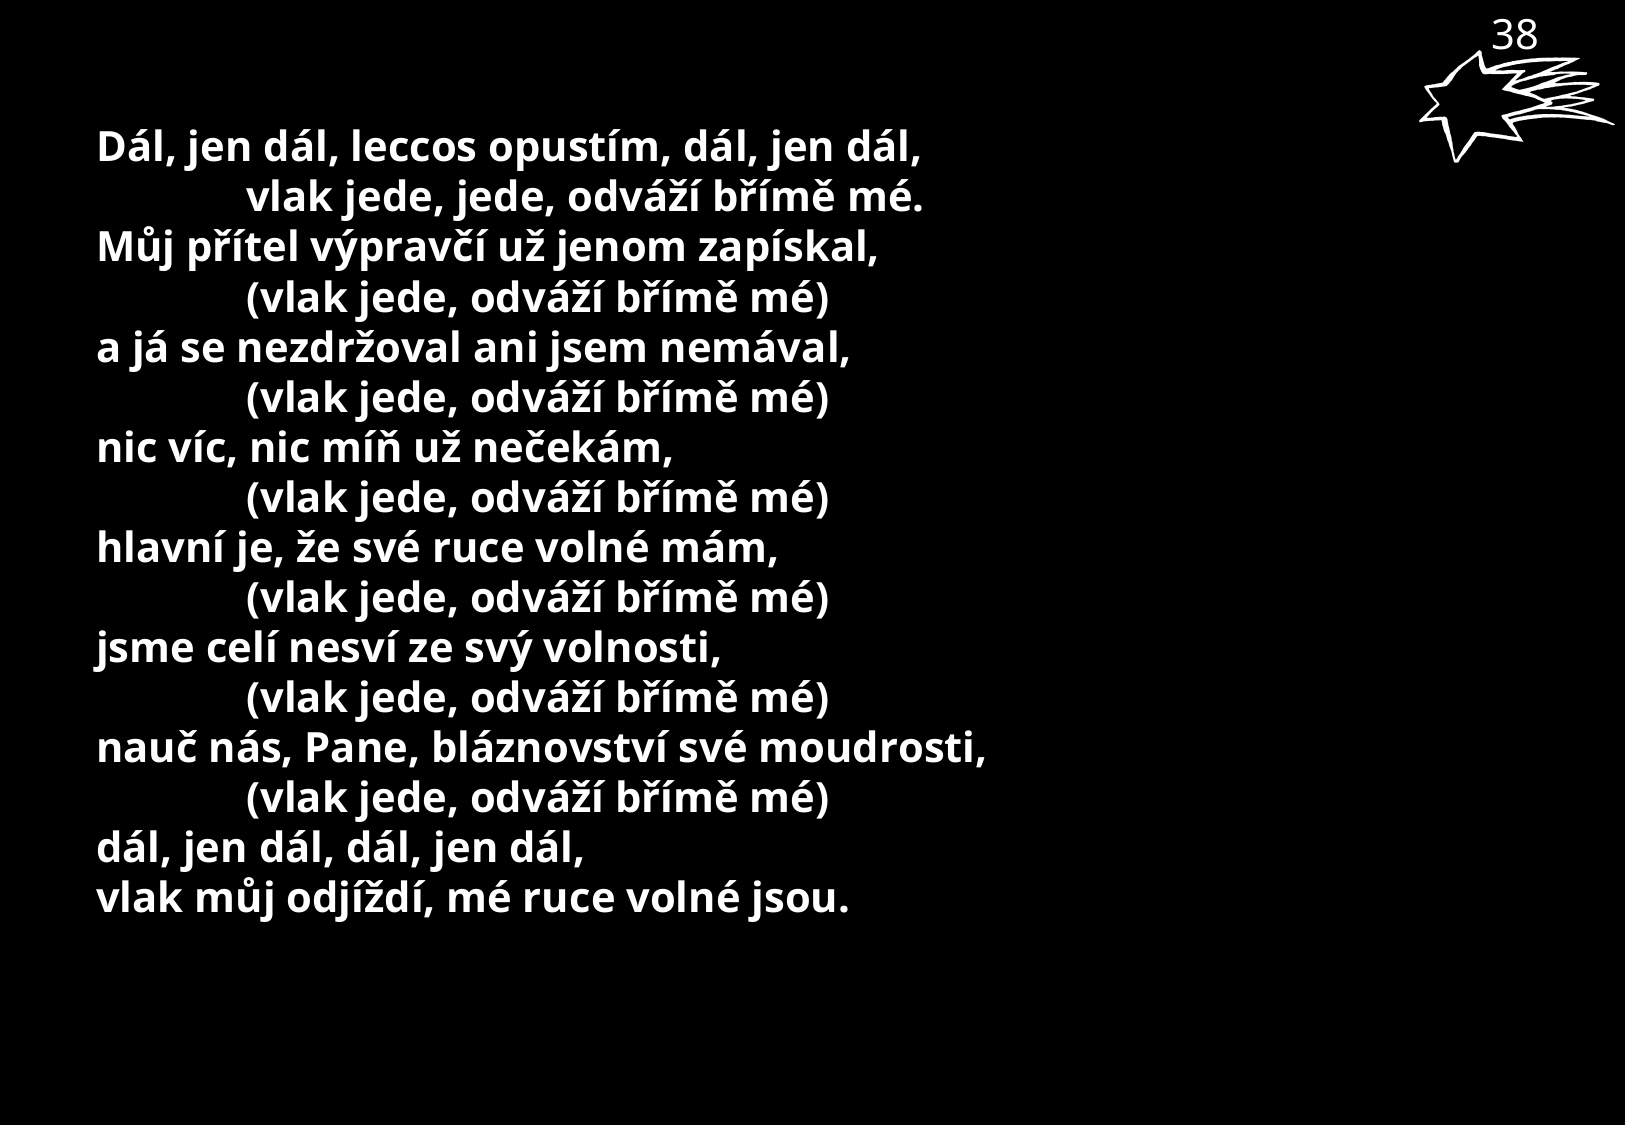

38
# Dál, jen dál, leccos opustím, dál, jen dál, vlak jede, jede, odváží břímě mé. Můj přítel výpravčí už jenom zapískal, (vlak jede, odváží břímě mé) a já se nezdržoval ani jsem nemával, (vlak jede, odváží břímě mé) nic víc, nic míň už nečekám, (vlak jede, odváží břímě mé) hlavní je, že své ruce volné mám, (vlak jede, odváží břímě mé) jsme celí nesví ze svý volnosti, (vlak jede, odváží břímě mé) nauč nás, Pane, bláznovství své moudrosti, (vlak jede, odváží břímě mé) dál, jen dál, dál, jen dál, vlak můj odjíždí, mé ruce volné jsou.